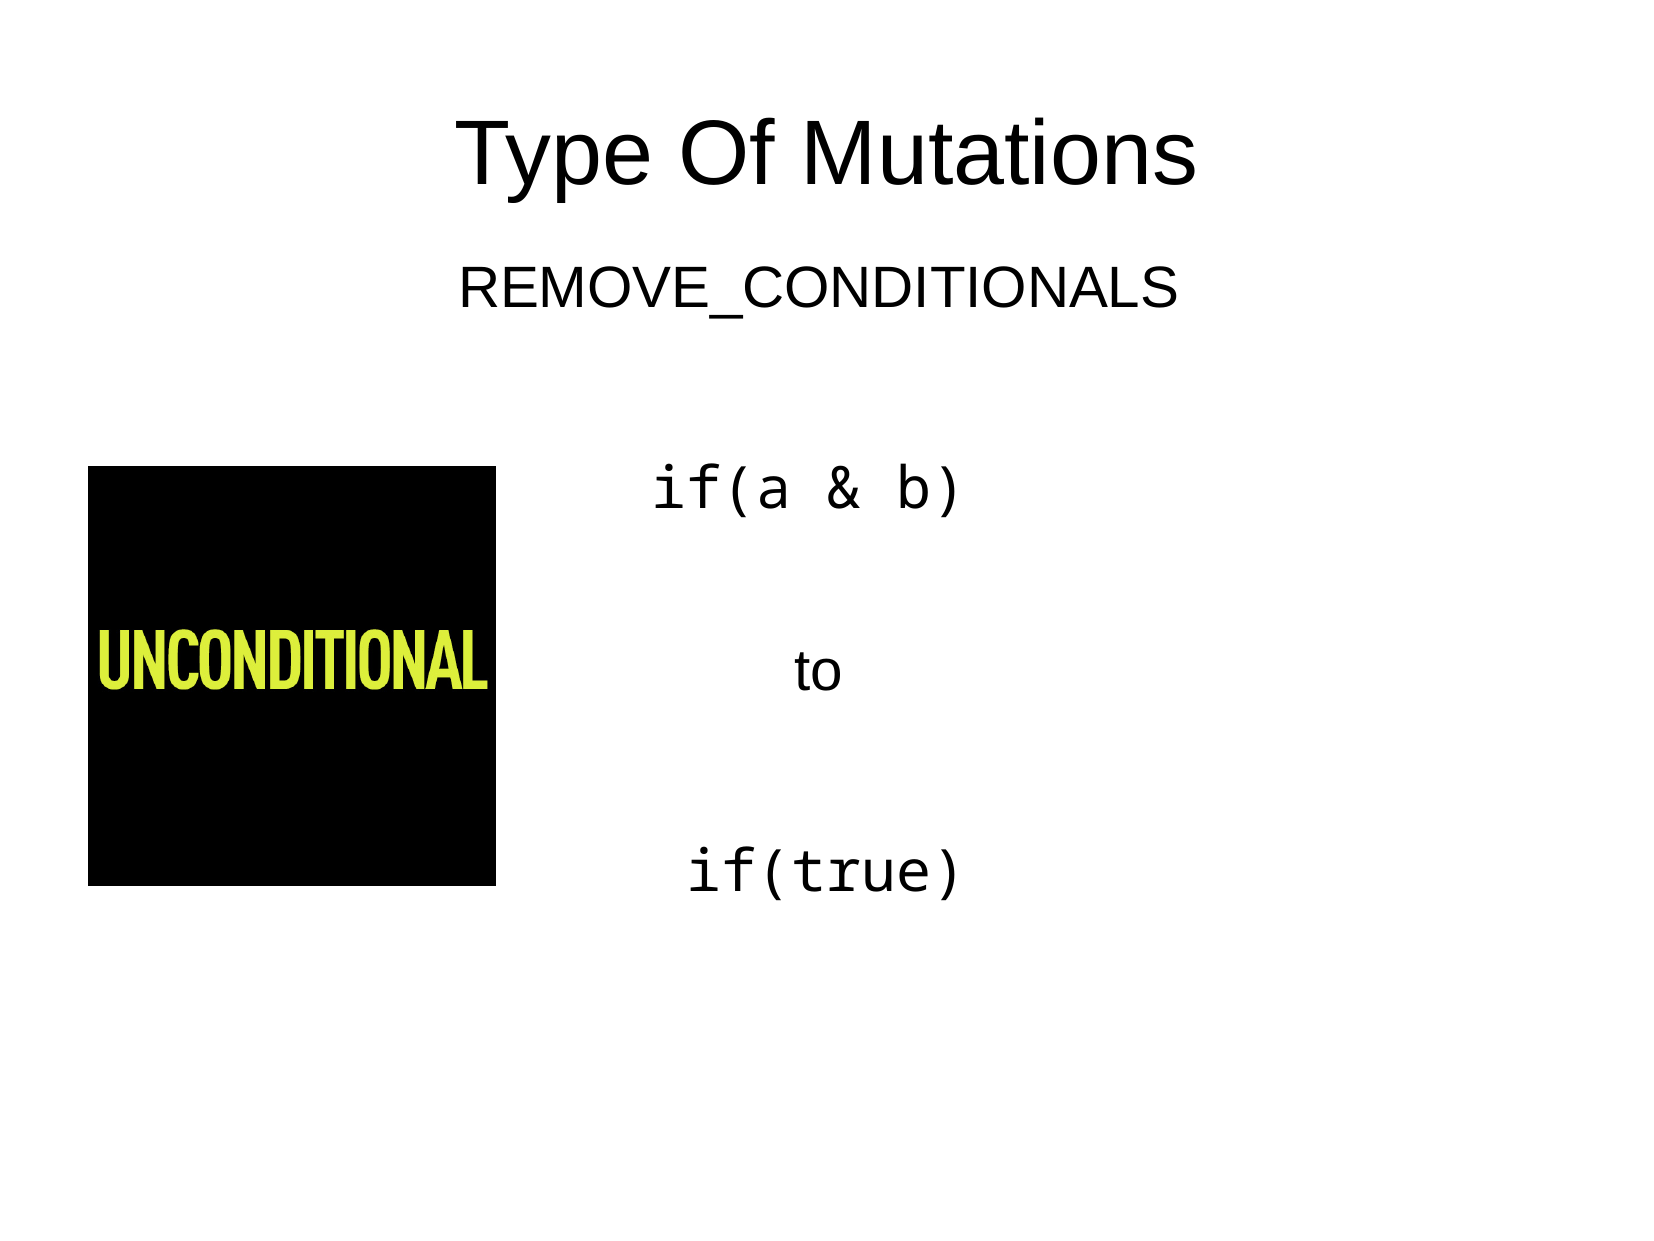

# Type Of Mutations
REMOVE_CONDITIONALS
if(a & b)
to
if(true)